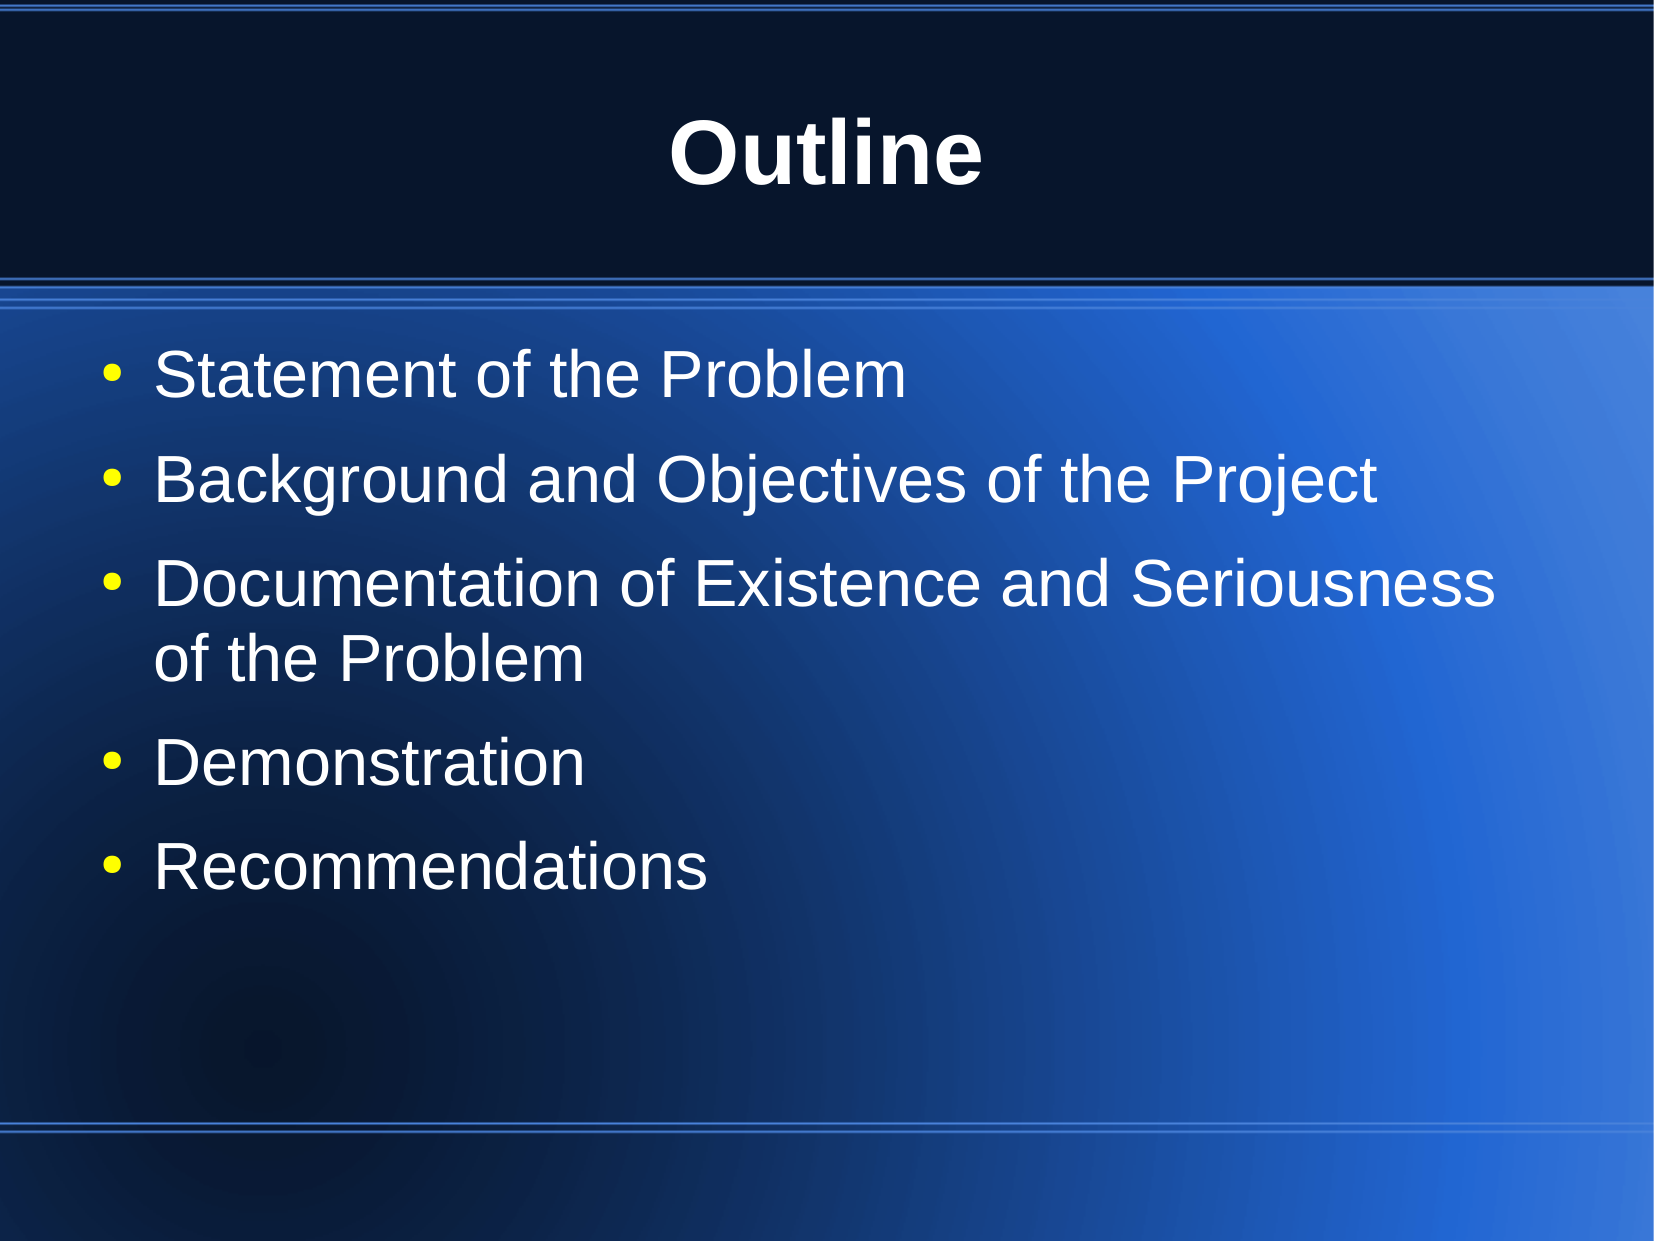

# Outline
Statement of the Problem
Background and Objectives of the Project
Documentation of Existence and Seriousness of the Problem
Demonstration
Recommendations